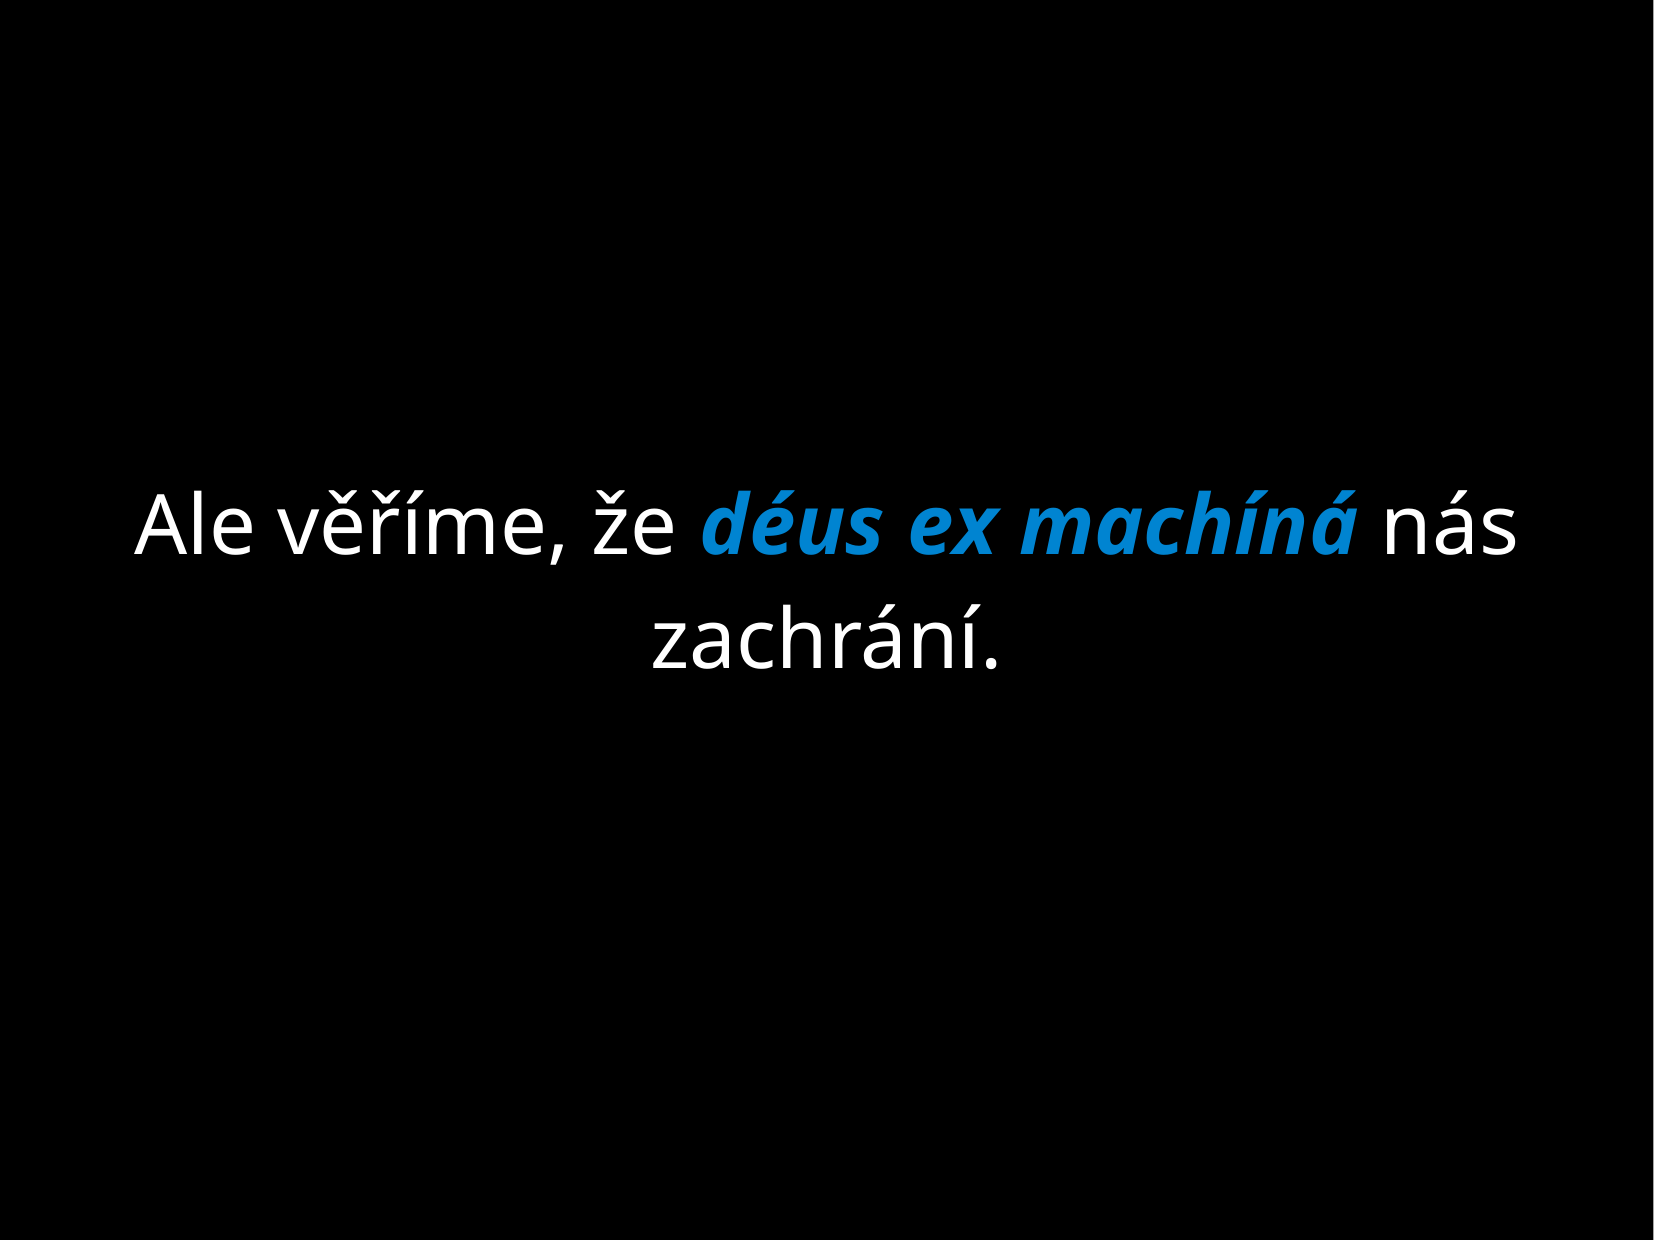

# Ale věříme, že déus ex machíná nás zachrání.